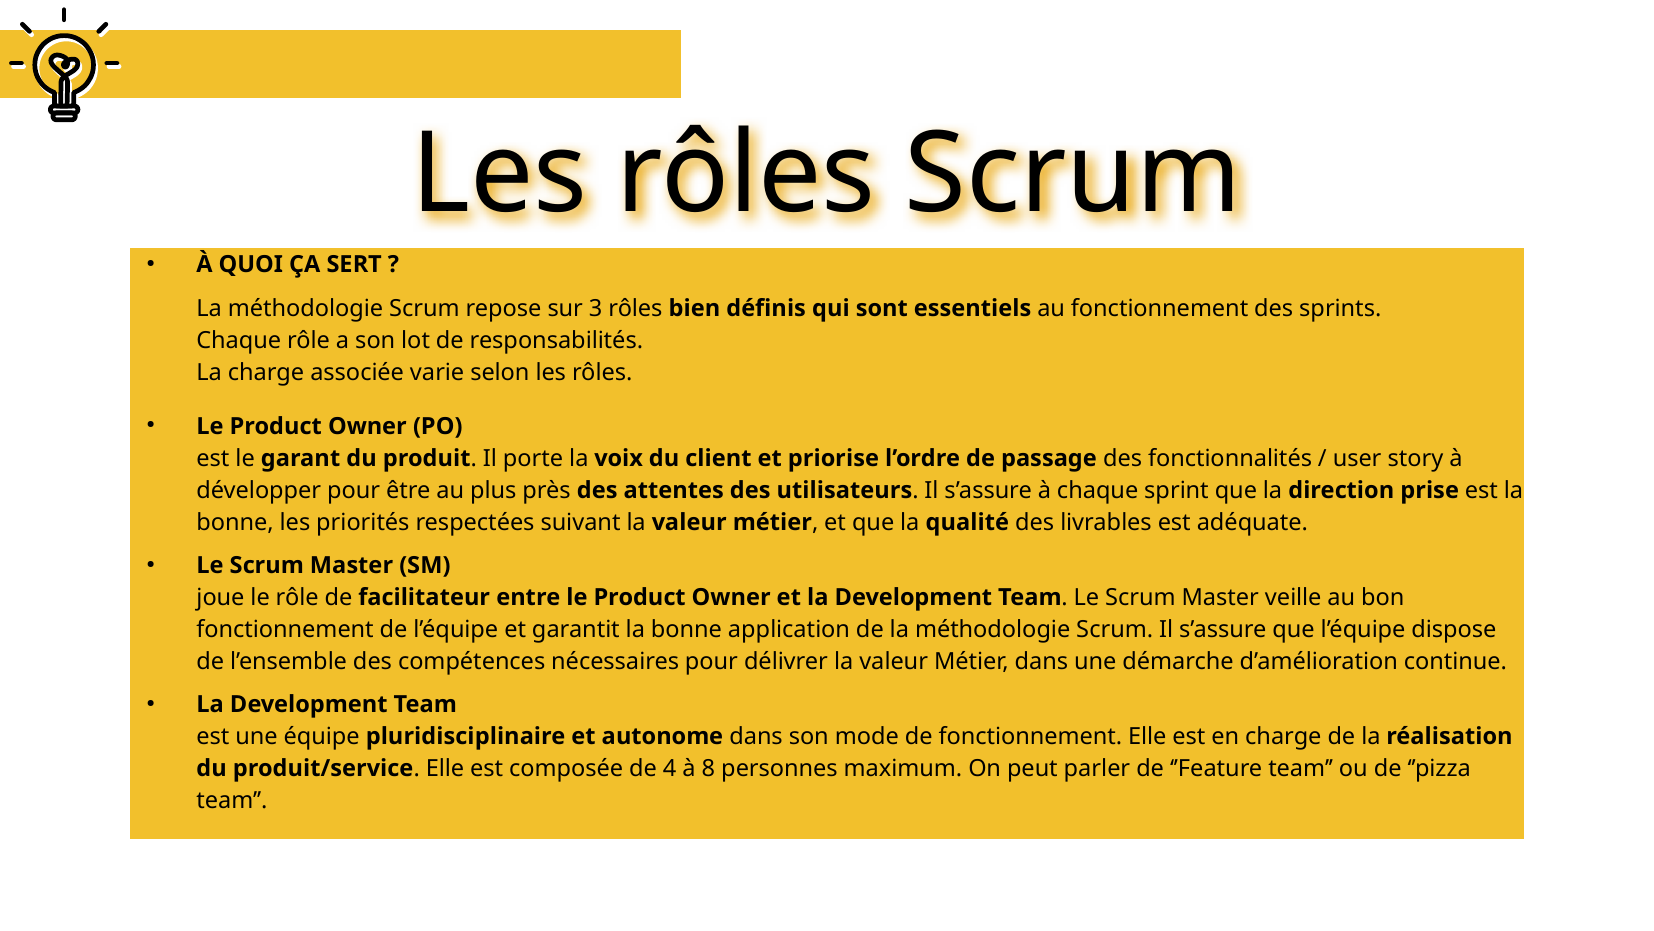

# Les rôles Scrum
À QUOI ÇA SERT ?
La méthodologie Scrum repose sur 3 rôles bien définis qui sont essentiels au fonctionnement des sprints.
Chaque rôle a son lot de responsabilités.
La charge associée varie selon les rôles.
Le Product Owner (PO)
est le garant du produit. Il porte la voix du client et priorise l’ordre de passage des fonctionnalités / user story à développer pour être au plus près des attentes des utilisateurs. Il s’assure à chaque sprint que la direction prise est la bonne, les priorités respectées suivant la valeur métier, et que la qualité des livrables est adéquate.
Le Scrum Master (SM)
joue le rôle de facilitateur entre le Product Owner et la Development Team. Le Scrum Master veille au bon fonctionnement de l’équipe et garantit la bonne application de la méthodologie Scrum. Il s’assure que l’équipe dispose de l’ensemble des compétences nécessaires pour délivrer la valeur Métier, dans une démarche d’amélioration continue.
La Development Team
est une équipe pluridisciplinaire et autonome dans son mode de fonctionnement. Elle est en charge de la réalisation du produit/service. Elle est composée de 4 à 8 personnes maximum. On peut parler de ‘’Feature team’’ ou de ‘’pizza team’’.